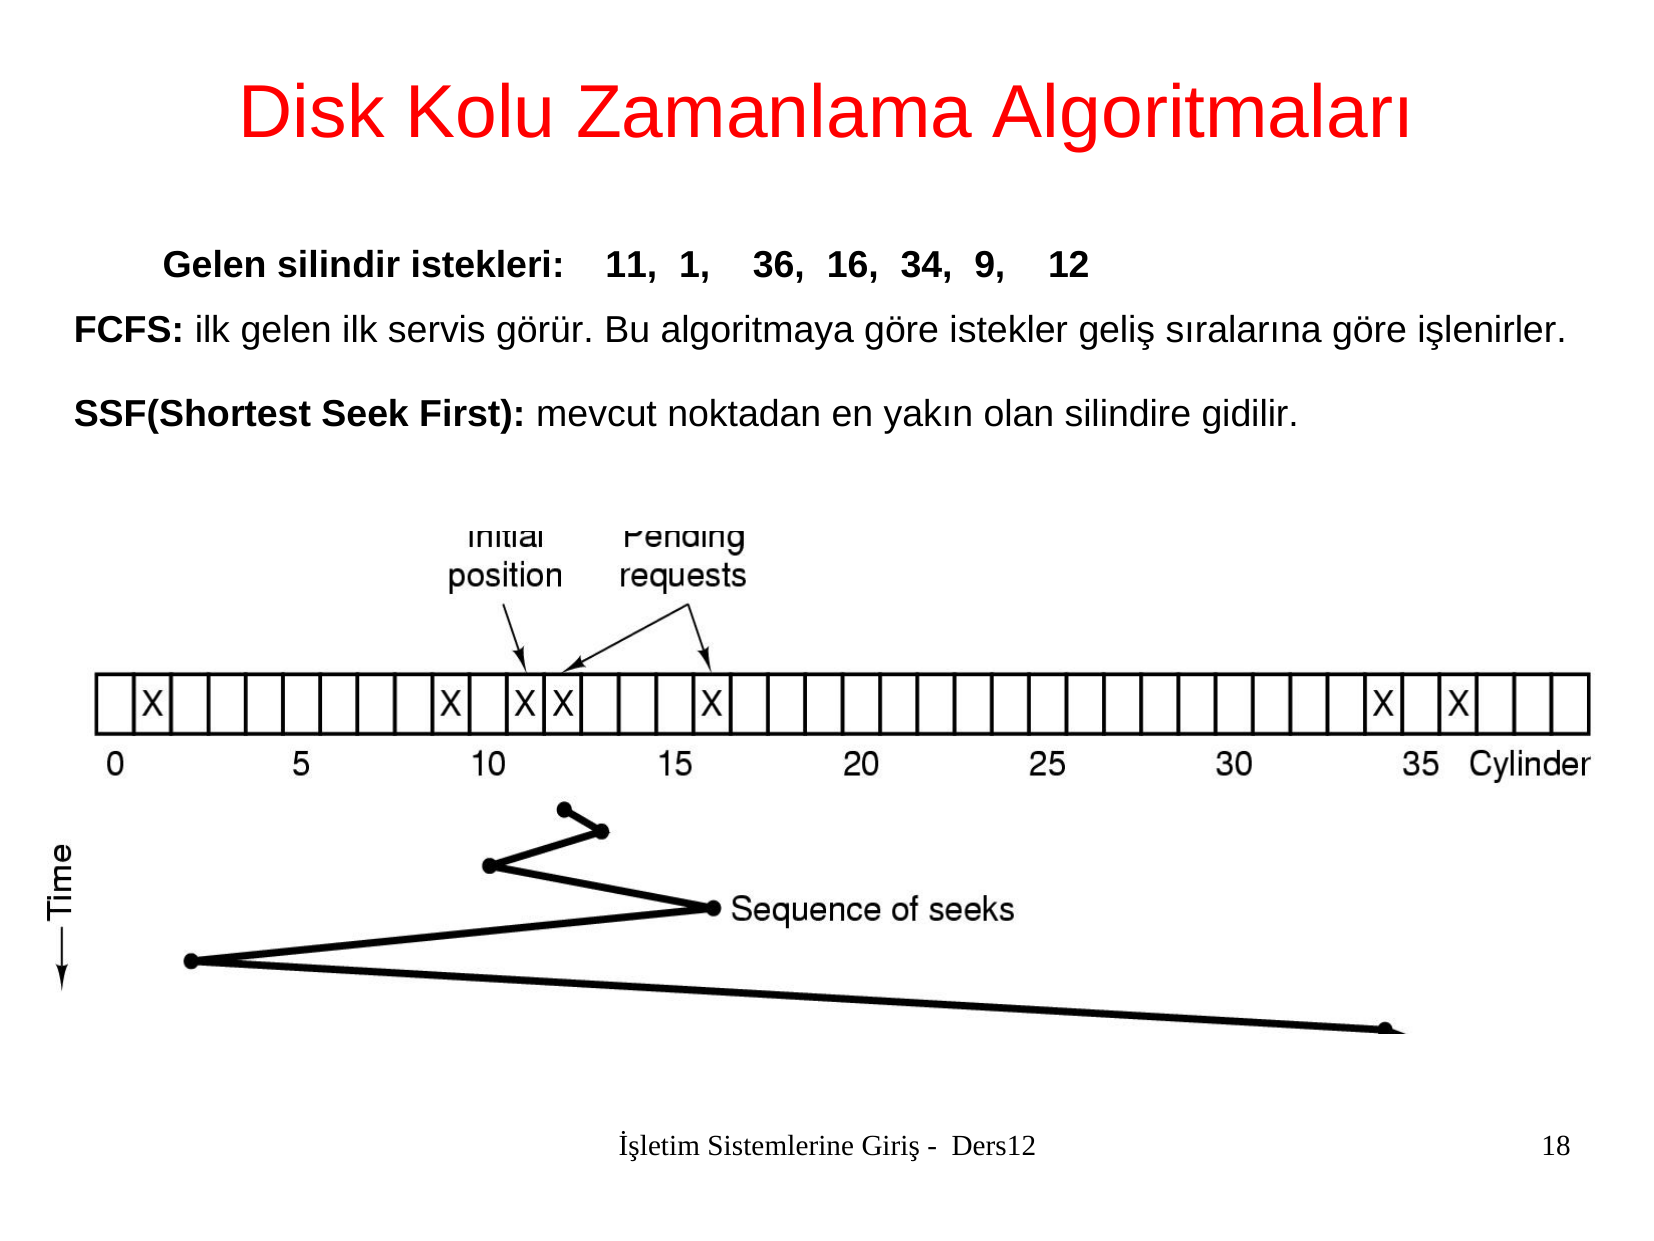

# Disk Kolu Zamanlama Algoritmaları
Gelen silindir istekleri: 	11,	1,	36,	16,	34,	9,	12
FCFS: ilk gelen ilk servis görür. Bu algoritmaya göre istekler geliş sıralarına göre işlenirler.
SSF(Shortest Seek First): mevcut noktadan en yakın olan silindire gidilir.
İşletim Sistemlerine Giriş - Ders12
18